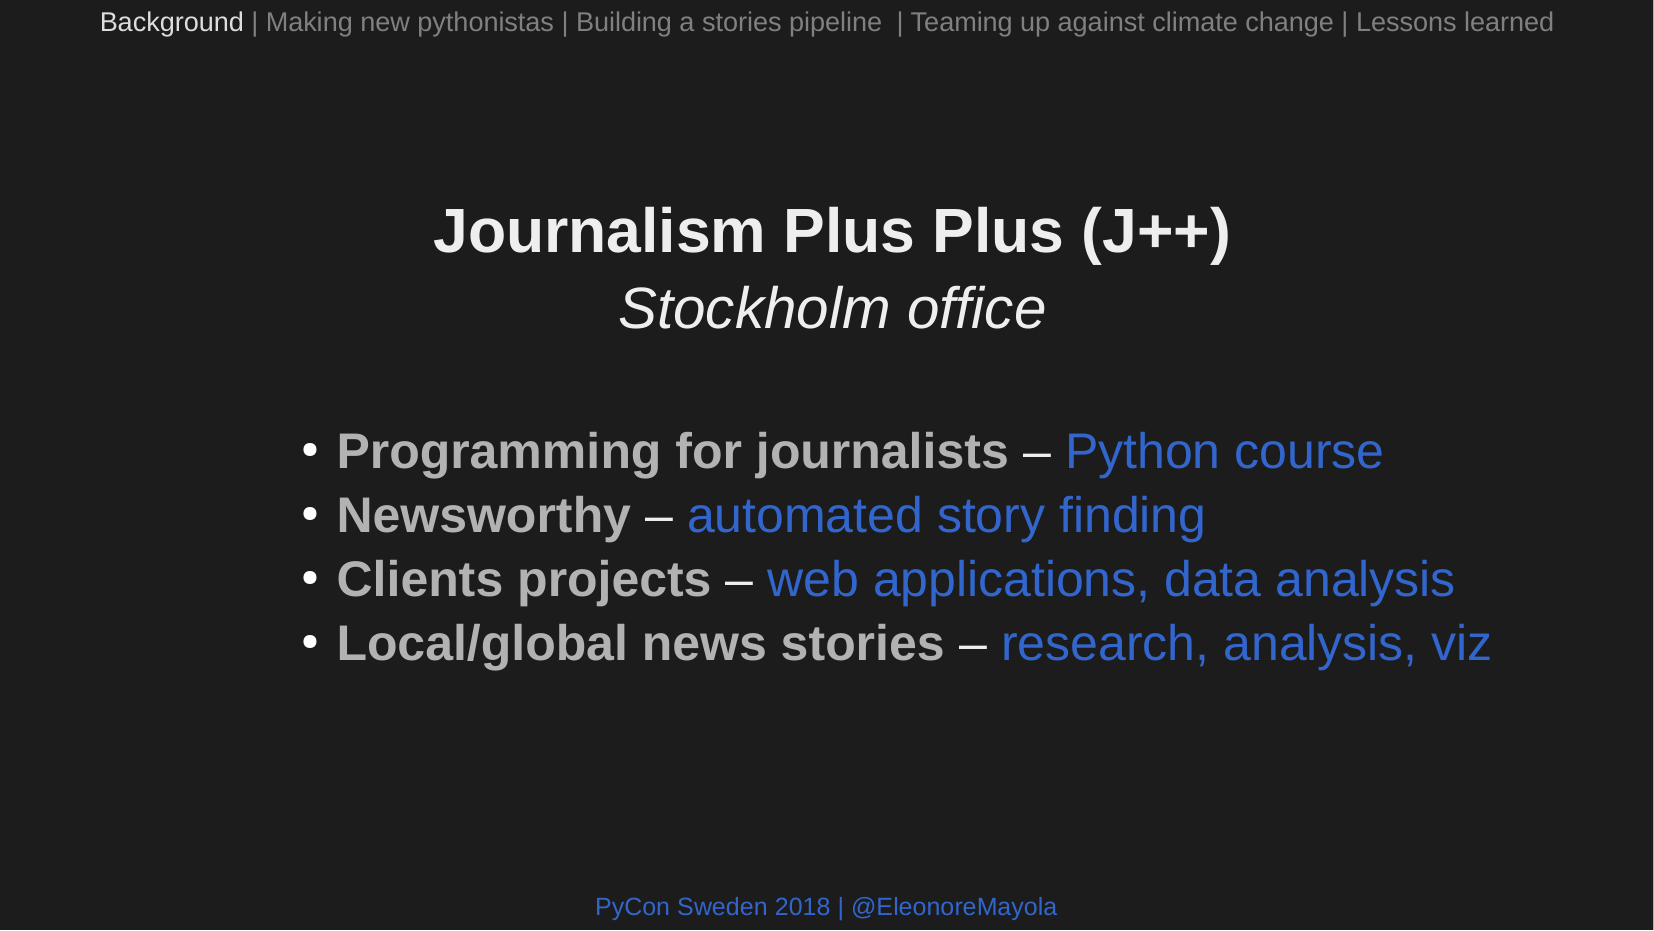

Background | Making new pythonistas | Building a stories pipeline | Teaming up against climate change | Lessons learned
Journalism Plus Plus (J++)
Stockholm office
Programming for journalists – Python course
Newsworthy – automated story finding
Clients projects – web applications, data analysis
Local/global news stories – research, analysis, viz
PyCon Sweden 2018 | @EleonoreMayola